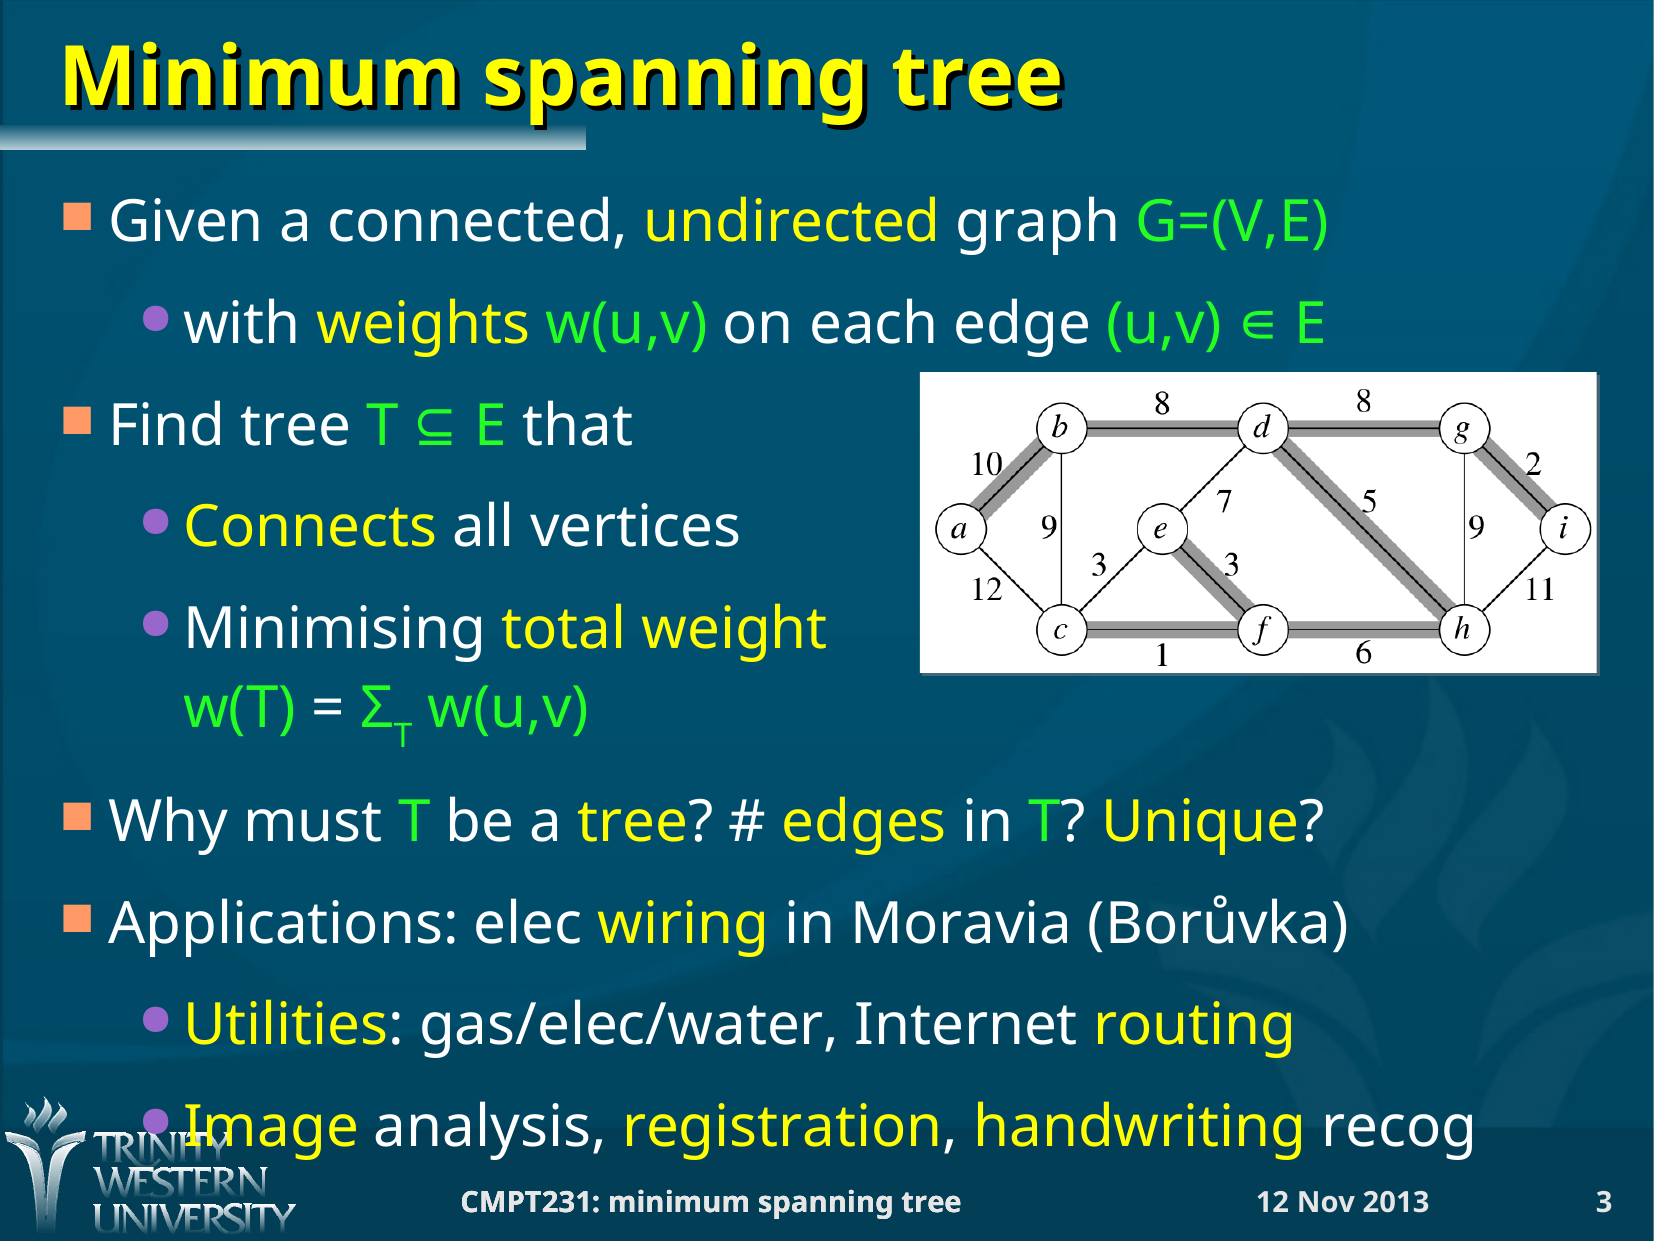

# Minimum spanning tree
Given a connected, undirected graph G=(V,E)
with weights w(u,v) on each edge (u,v) ∊ E
Find tree T ⊆ E that
Connects all vertices
Minimising total weight
w(T) = ΣT w(u,v)
Why must T be a tree? # edges in T? Unique?
Applications: elec wiring in Moravia (Borůvka)
Utilities: gas/elec/water, Internet routing
Image analysis, registration, handwriting recog
CMPT231: minimum spanning tree
12 Nov 2013
3